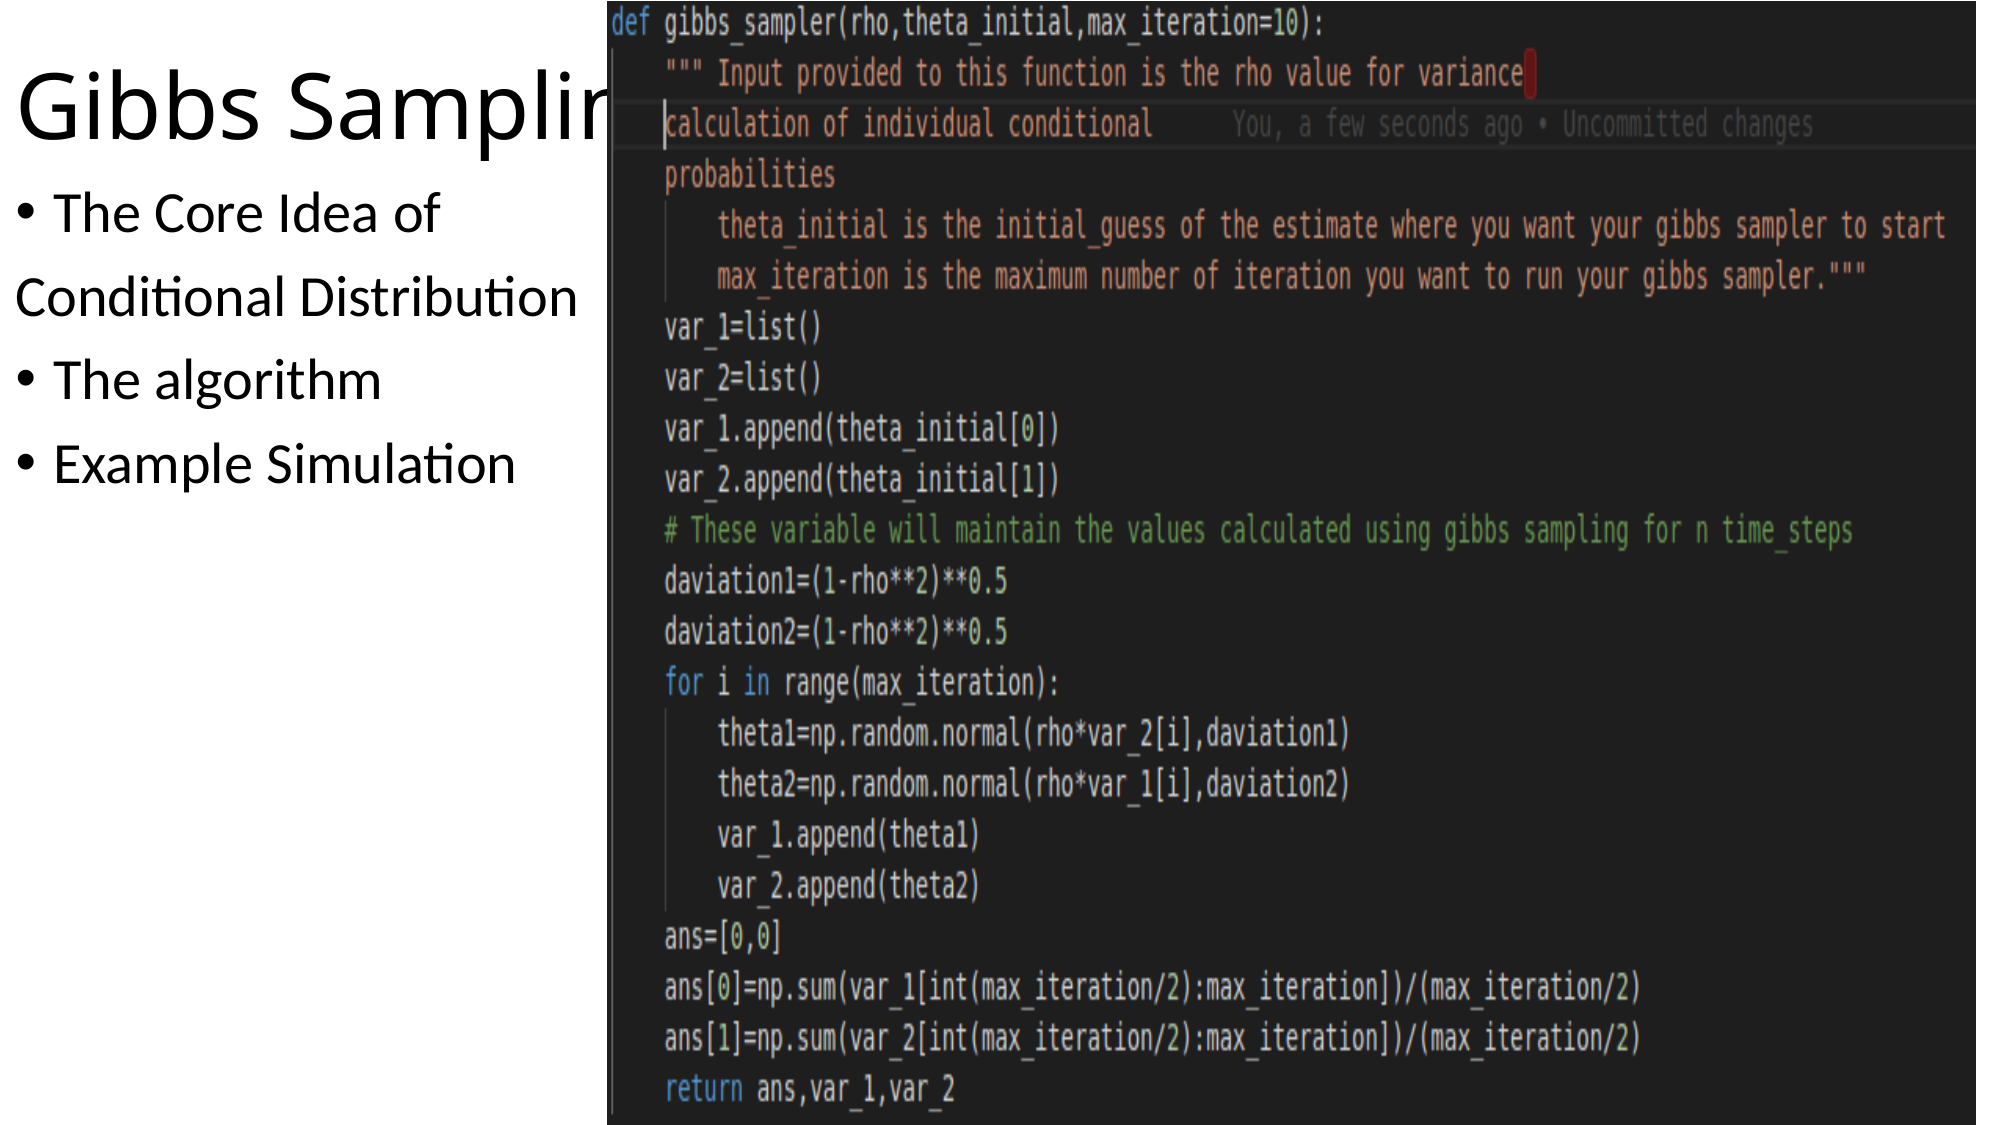

# Gibbs Sampling:
The Core Idea of
Conditional Distribution
The algorithm
Example Simulation